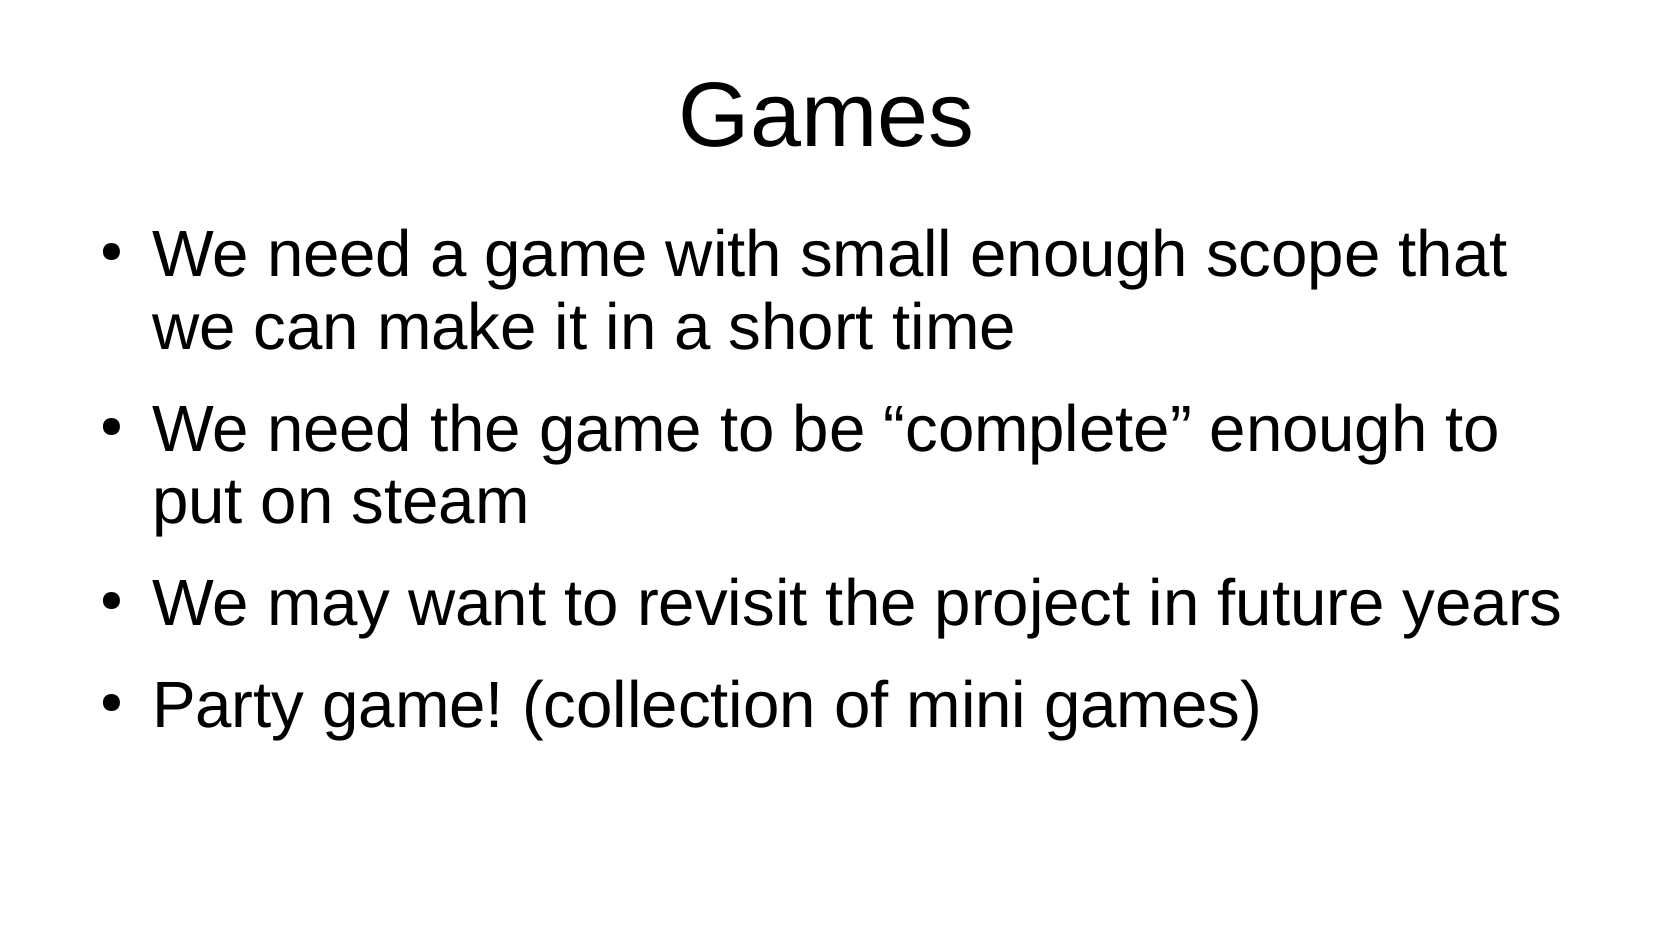

# Games
We need a game with small enough scope that we can make it in a short time
We need the game to be “complete” enough to put on steam
We may want to revisit the project in future years
Party game! (collection of mini games)